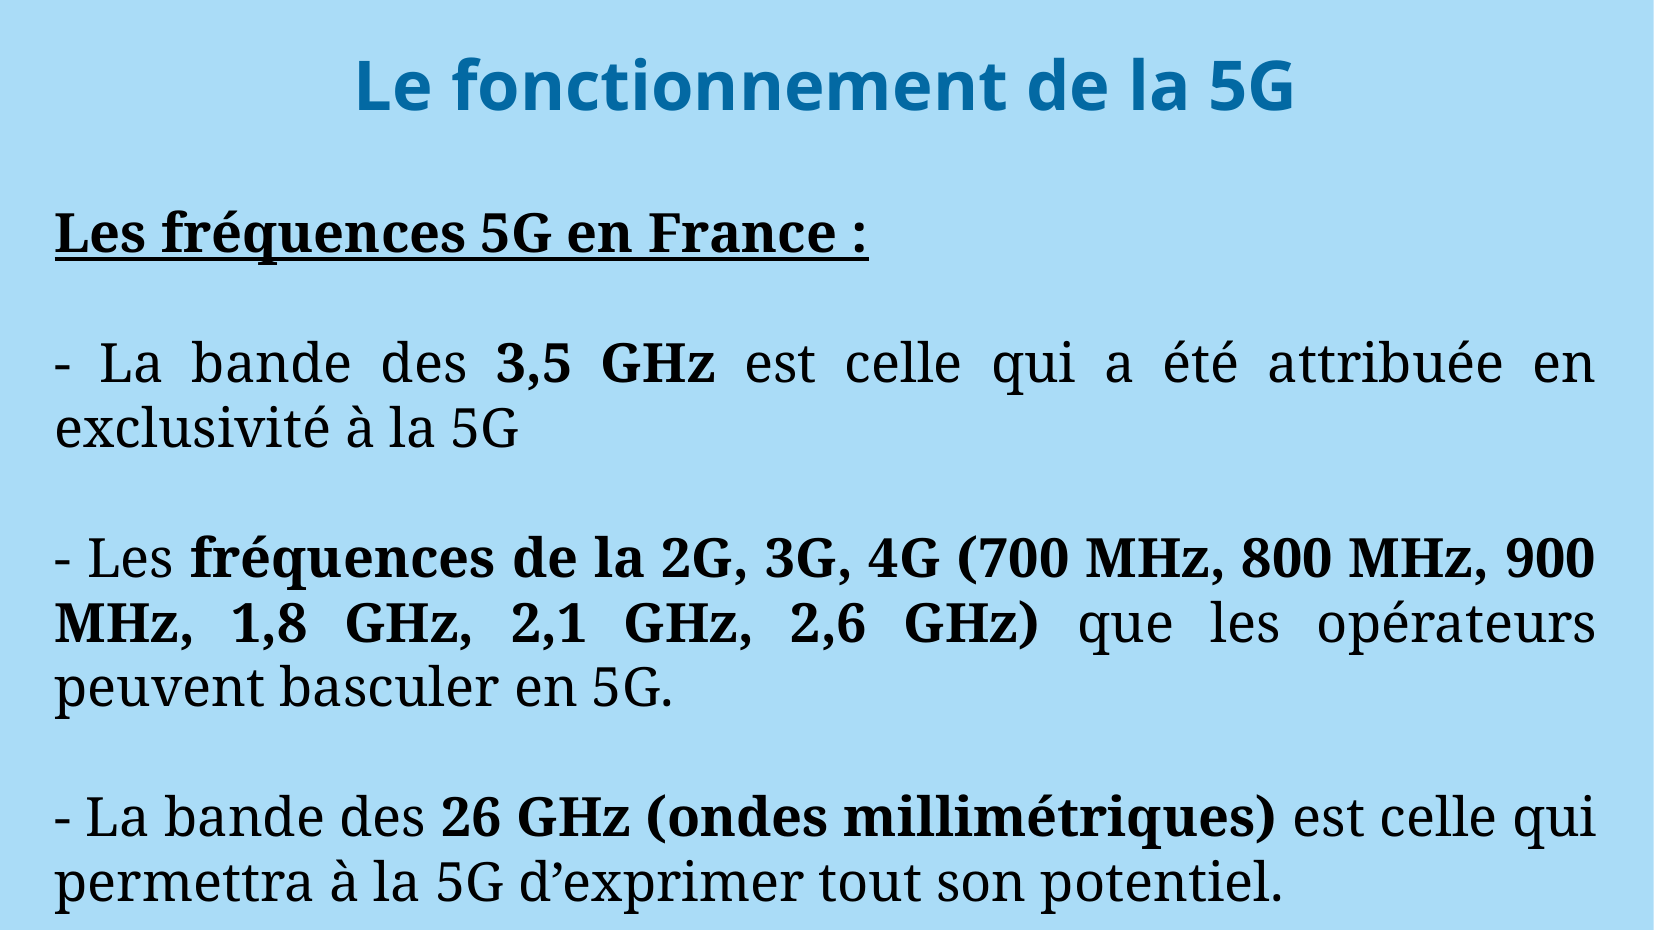

# Le fonctionnement de la 5G
Les fréquences 5G en France :
- La bande des 3,5 GHz est celle qui a été attribuée en exclusivité à la 5G
- Les fréquences de la 2G, 3G, 4G (700 MHz, 800 MHz, 900 MHz, 1,8 GHz, 2,1 GHz, 2,6 GHz) que les opérateurs peuvent basculer en 5G.
- La bande des 26 GHz (ondes millimétriques) est celle qui permettra à la 5G d’exprimer tout son potentiel.